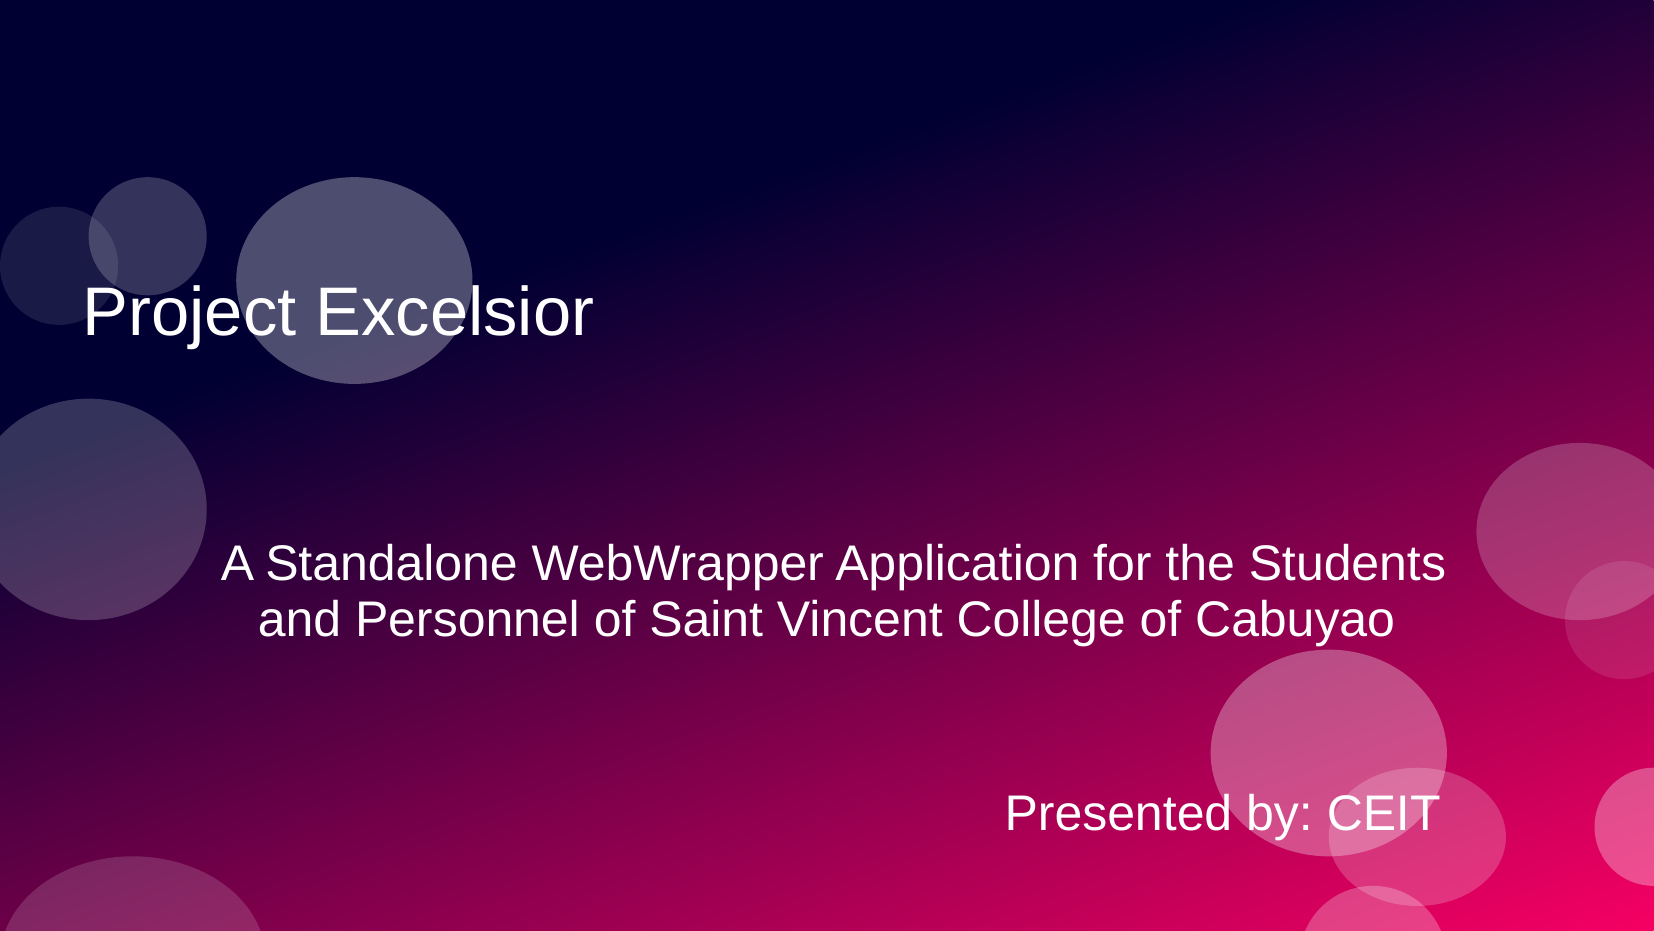

# Project Excelsior
 A Standalone WebWrapper Application for the Students
and Personnel of Saint Vincent College of Cabuyao
Presented by: CEIT